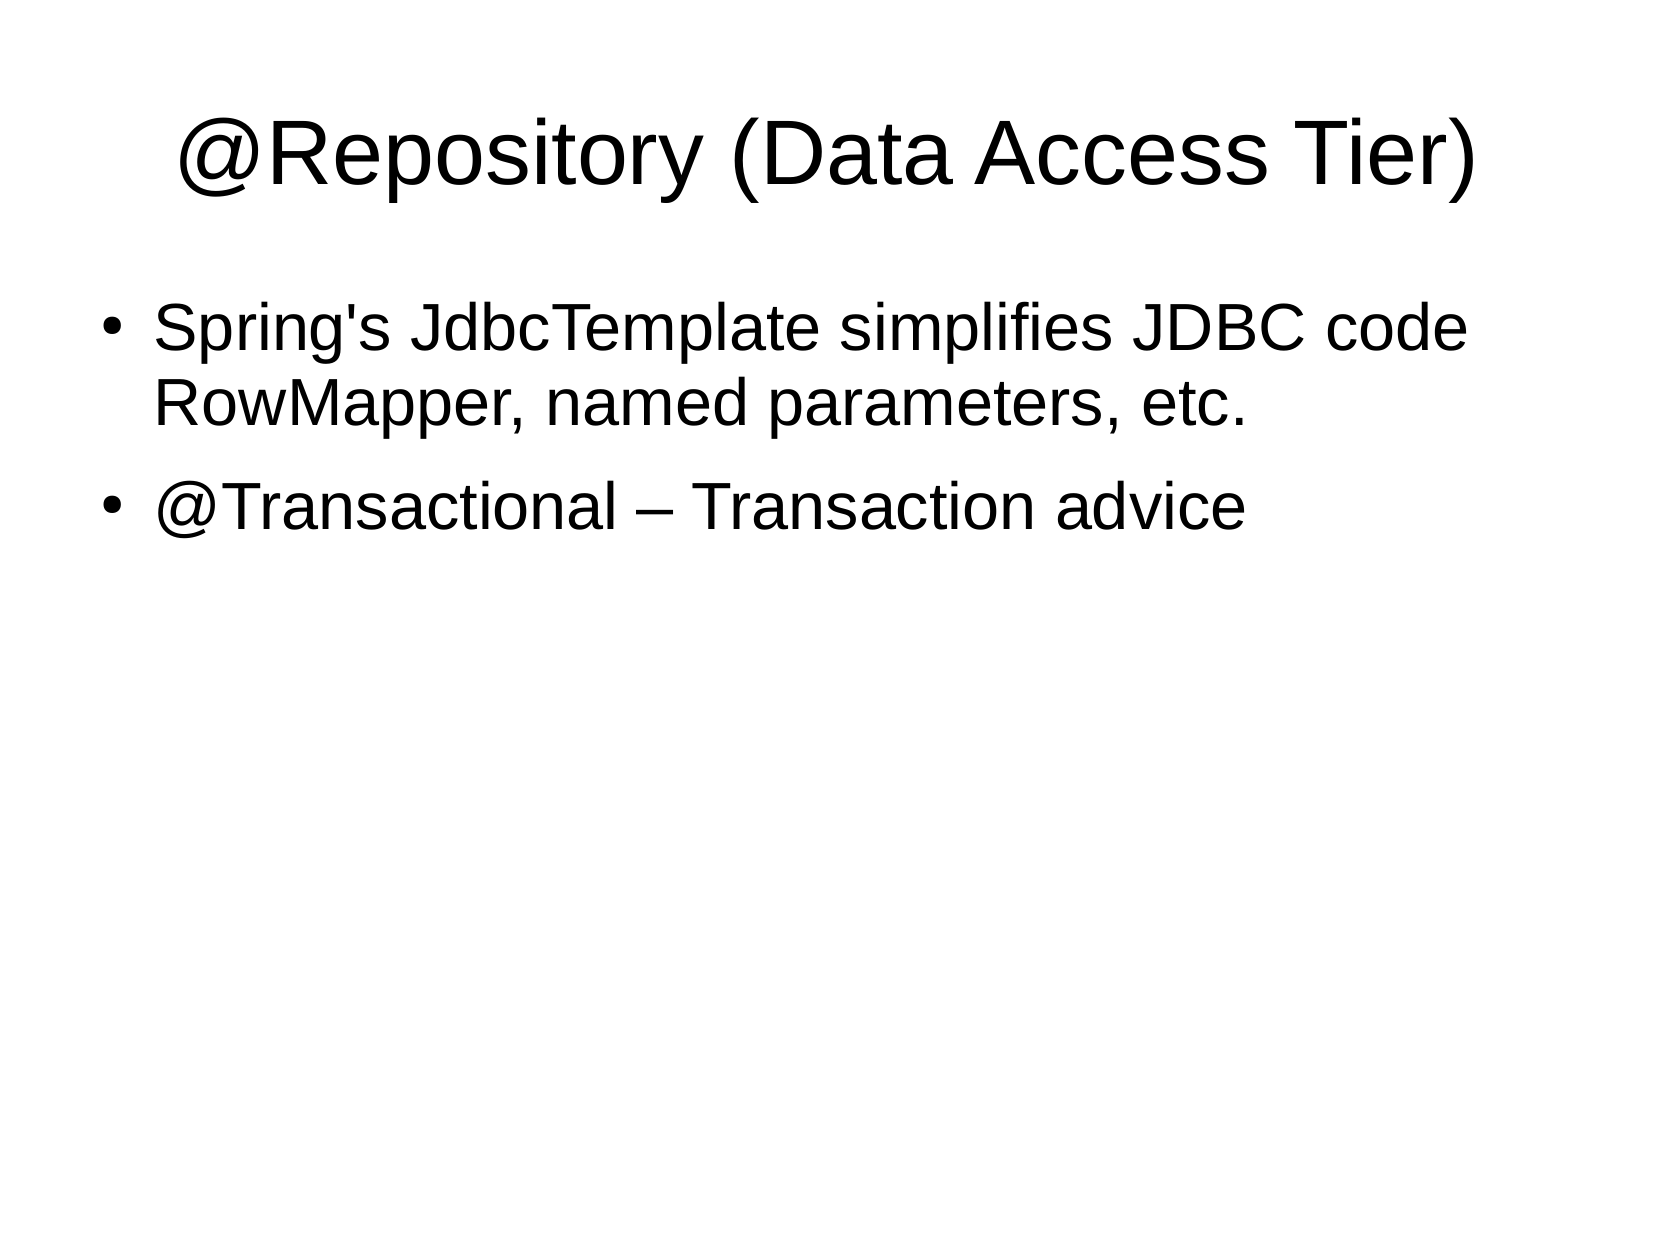

# @Repository (Data Access Tier)
Spring's JdbcTemplate simplifies JDBC code
RowMapper, named parameters, etc.
@Transactional – Transaction advice